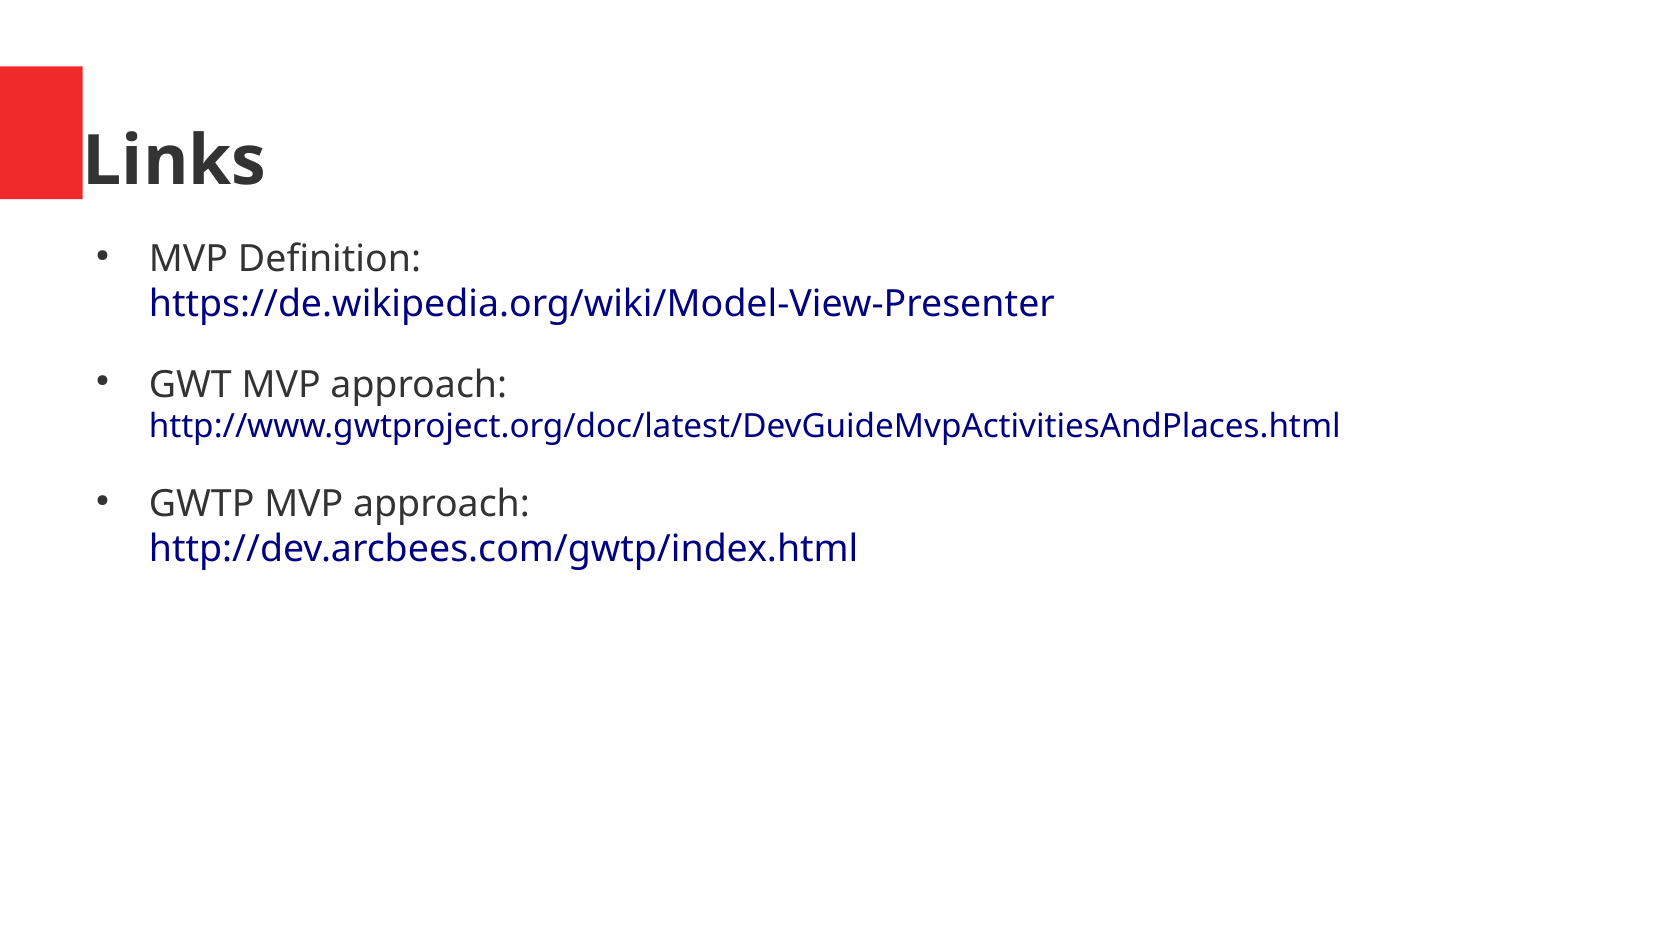

# Links
MVP Definition:
https://de.wikipedia.org/wiki/Model-View-Presenter
GWT MVP approach:
http://www.gwtproject.org/doc/latest/DevGuideMvpActivitiesAndPlaces.html
GWTP MVP approach:
http://dev.arcbees.com/gwtp/index.html